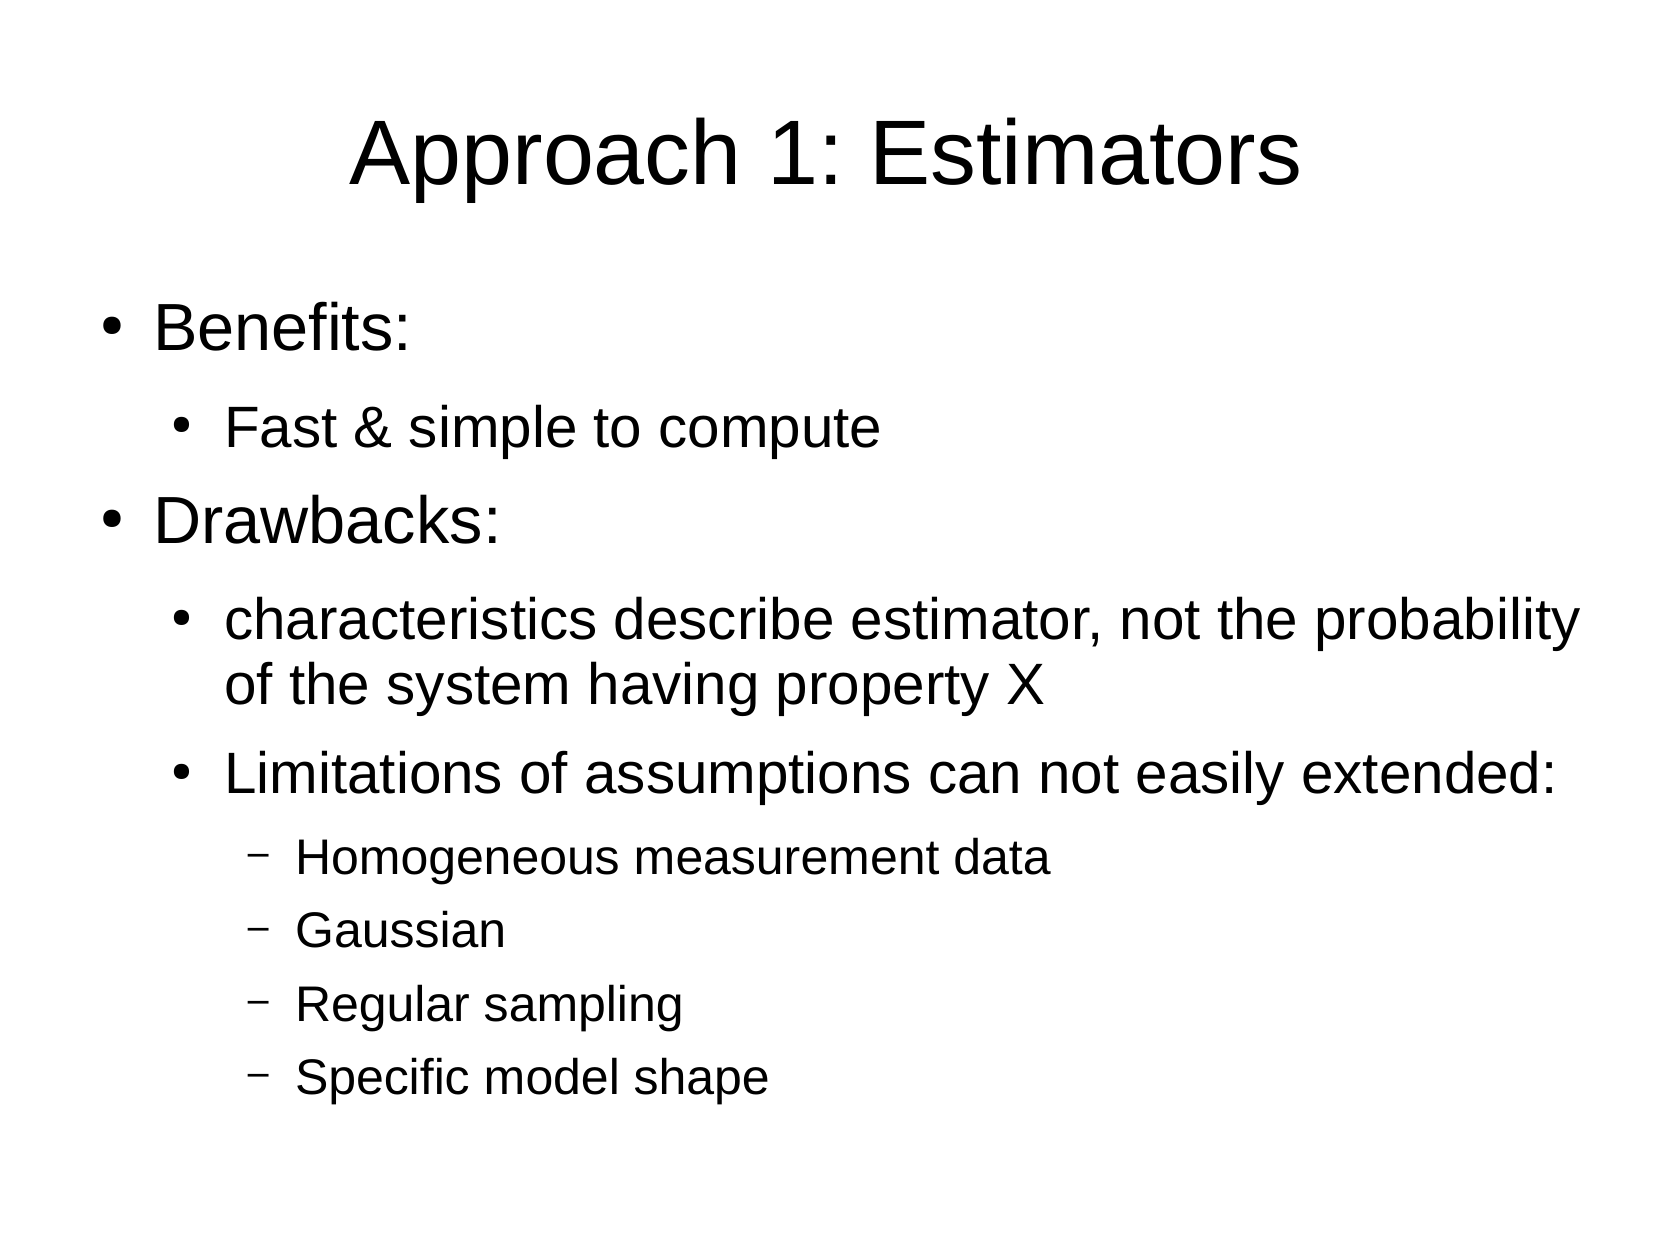

# Approach 1: Estimators
Benefits:
Fast & simple to compute
Drawbacks:
characteristics describe estimator, not the probability of the system having property X
Limitations of assumptions can not easily extended:
Homogeneous measurement data
Gaussian
Regular sampling
Specific model shape